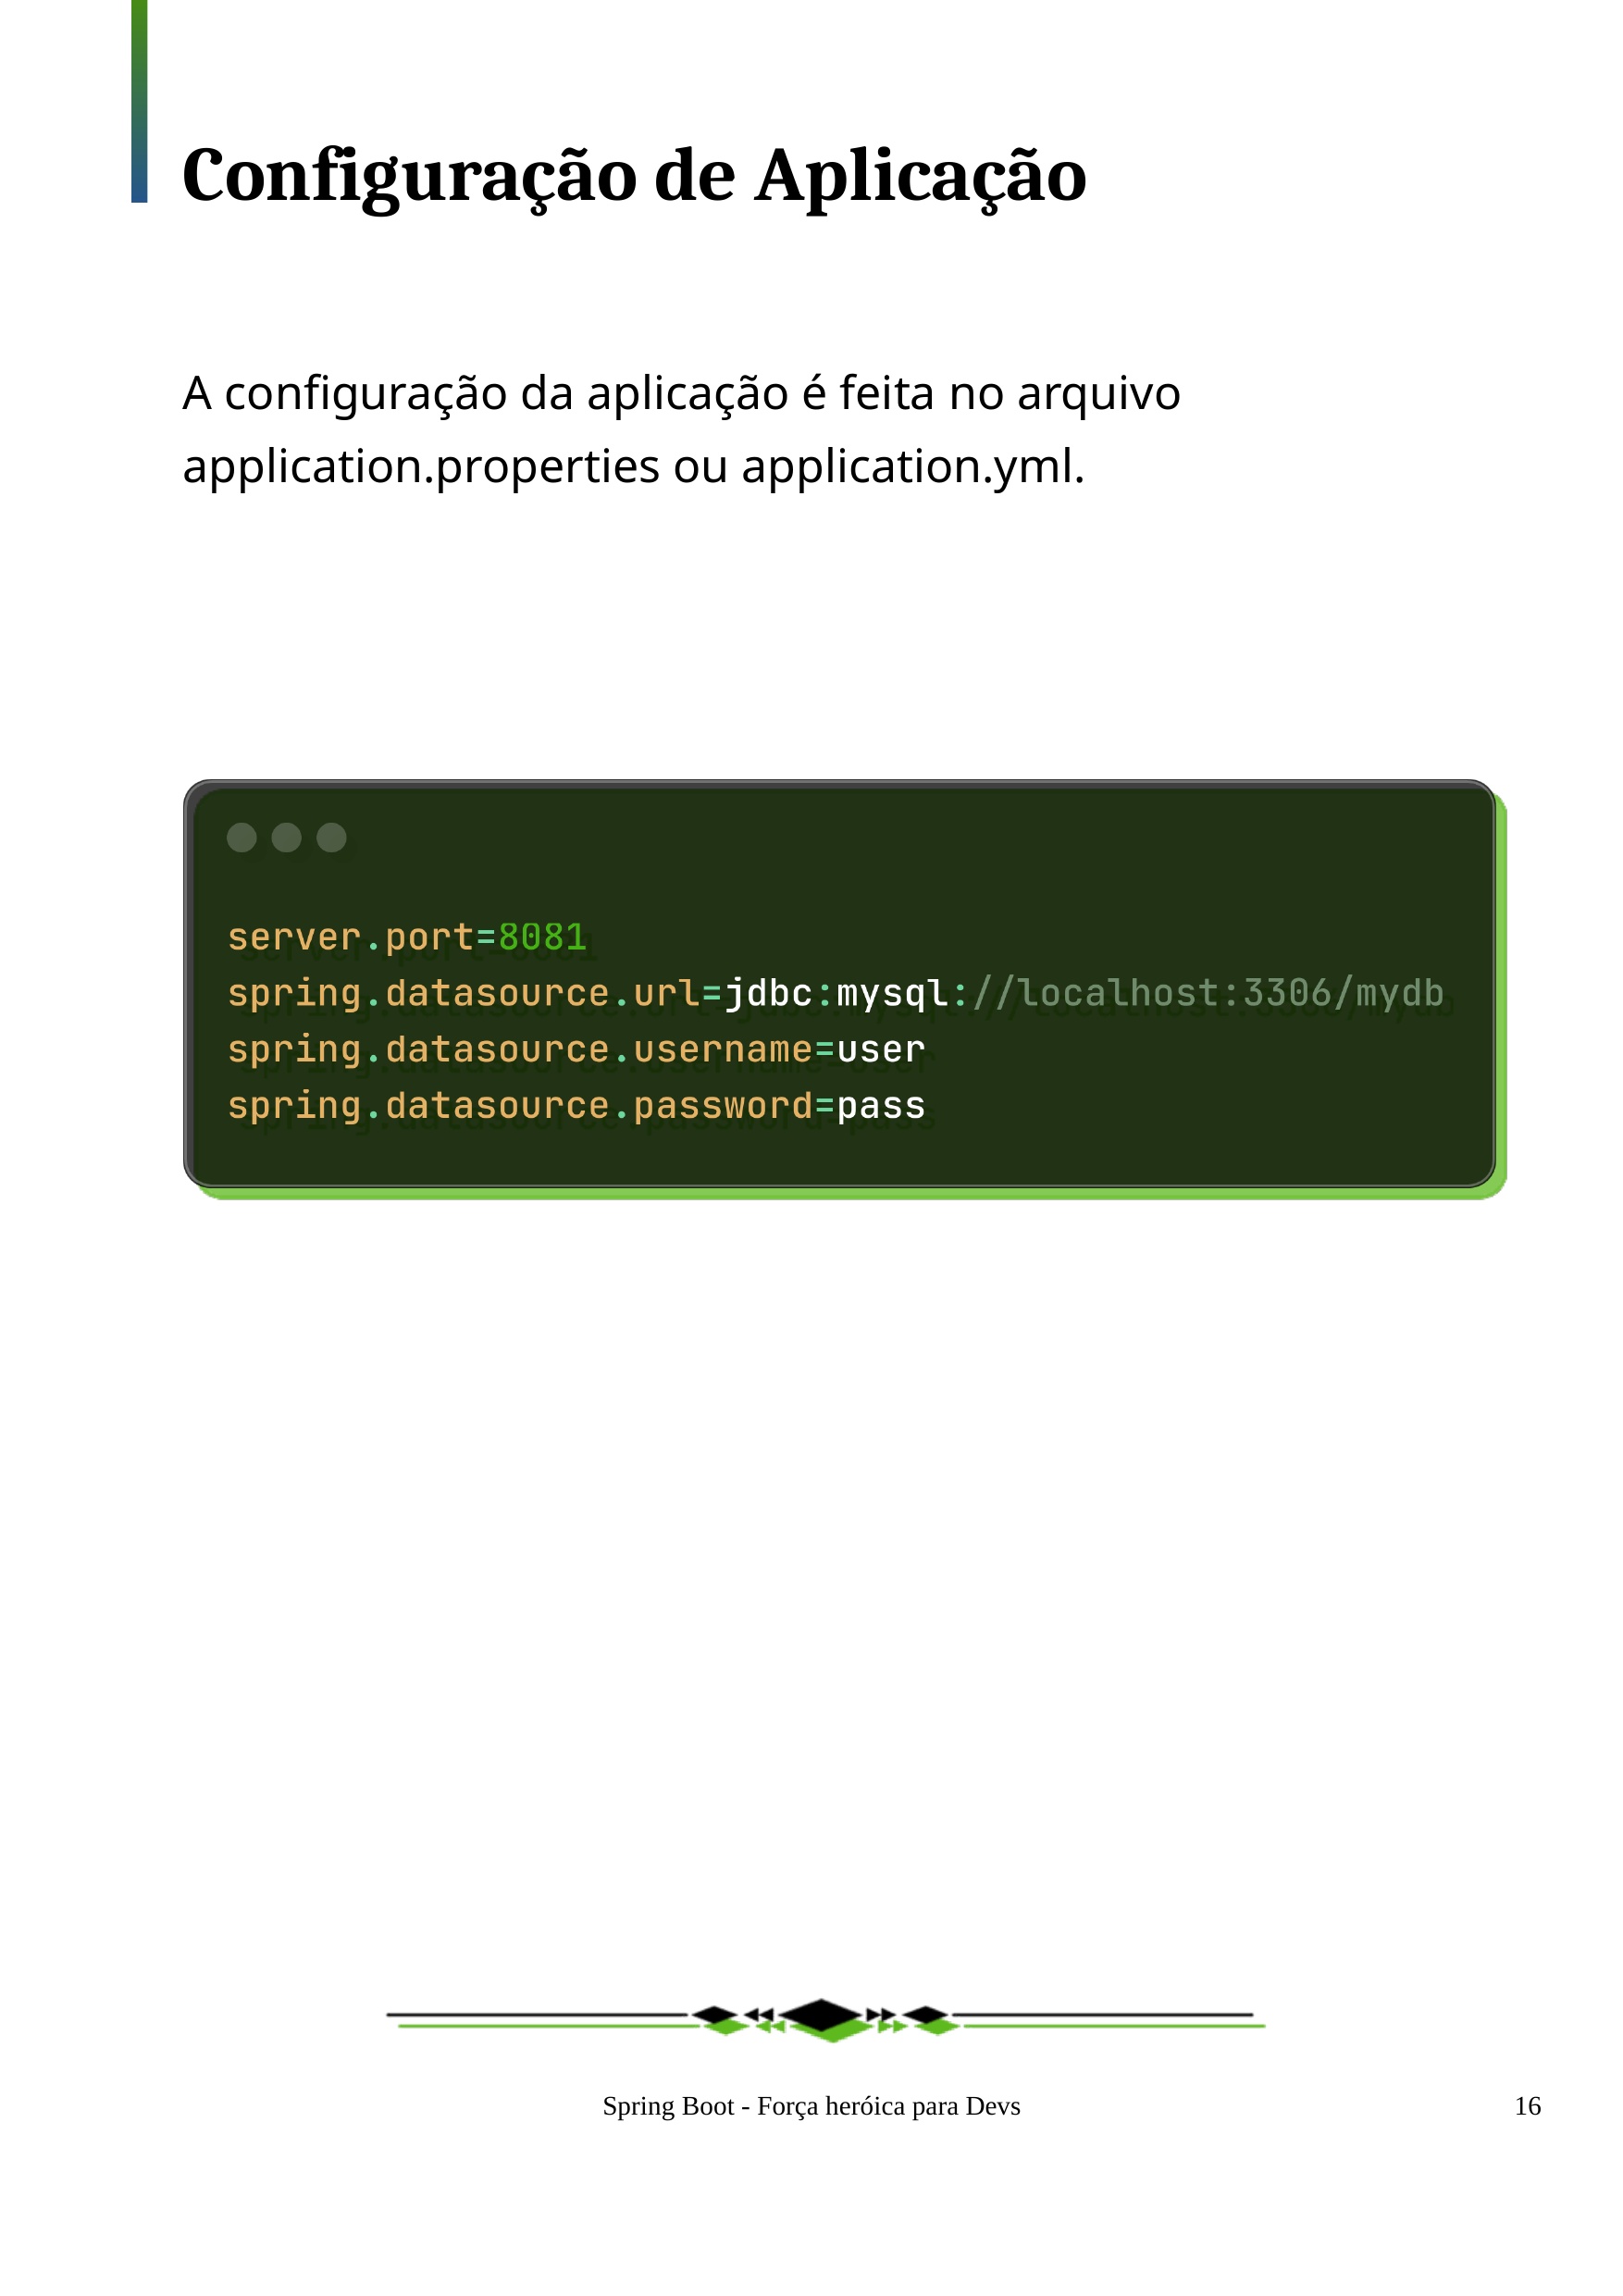

Configuração de Aplicação
A configuração da aplicação é feita no arquivo application.properties ou application.yml.
Spring Boot - Força heróica para Devs
16